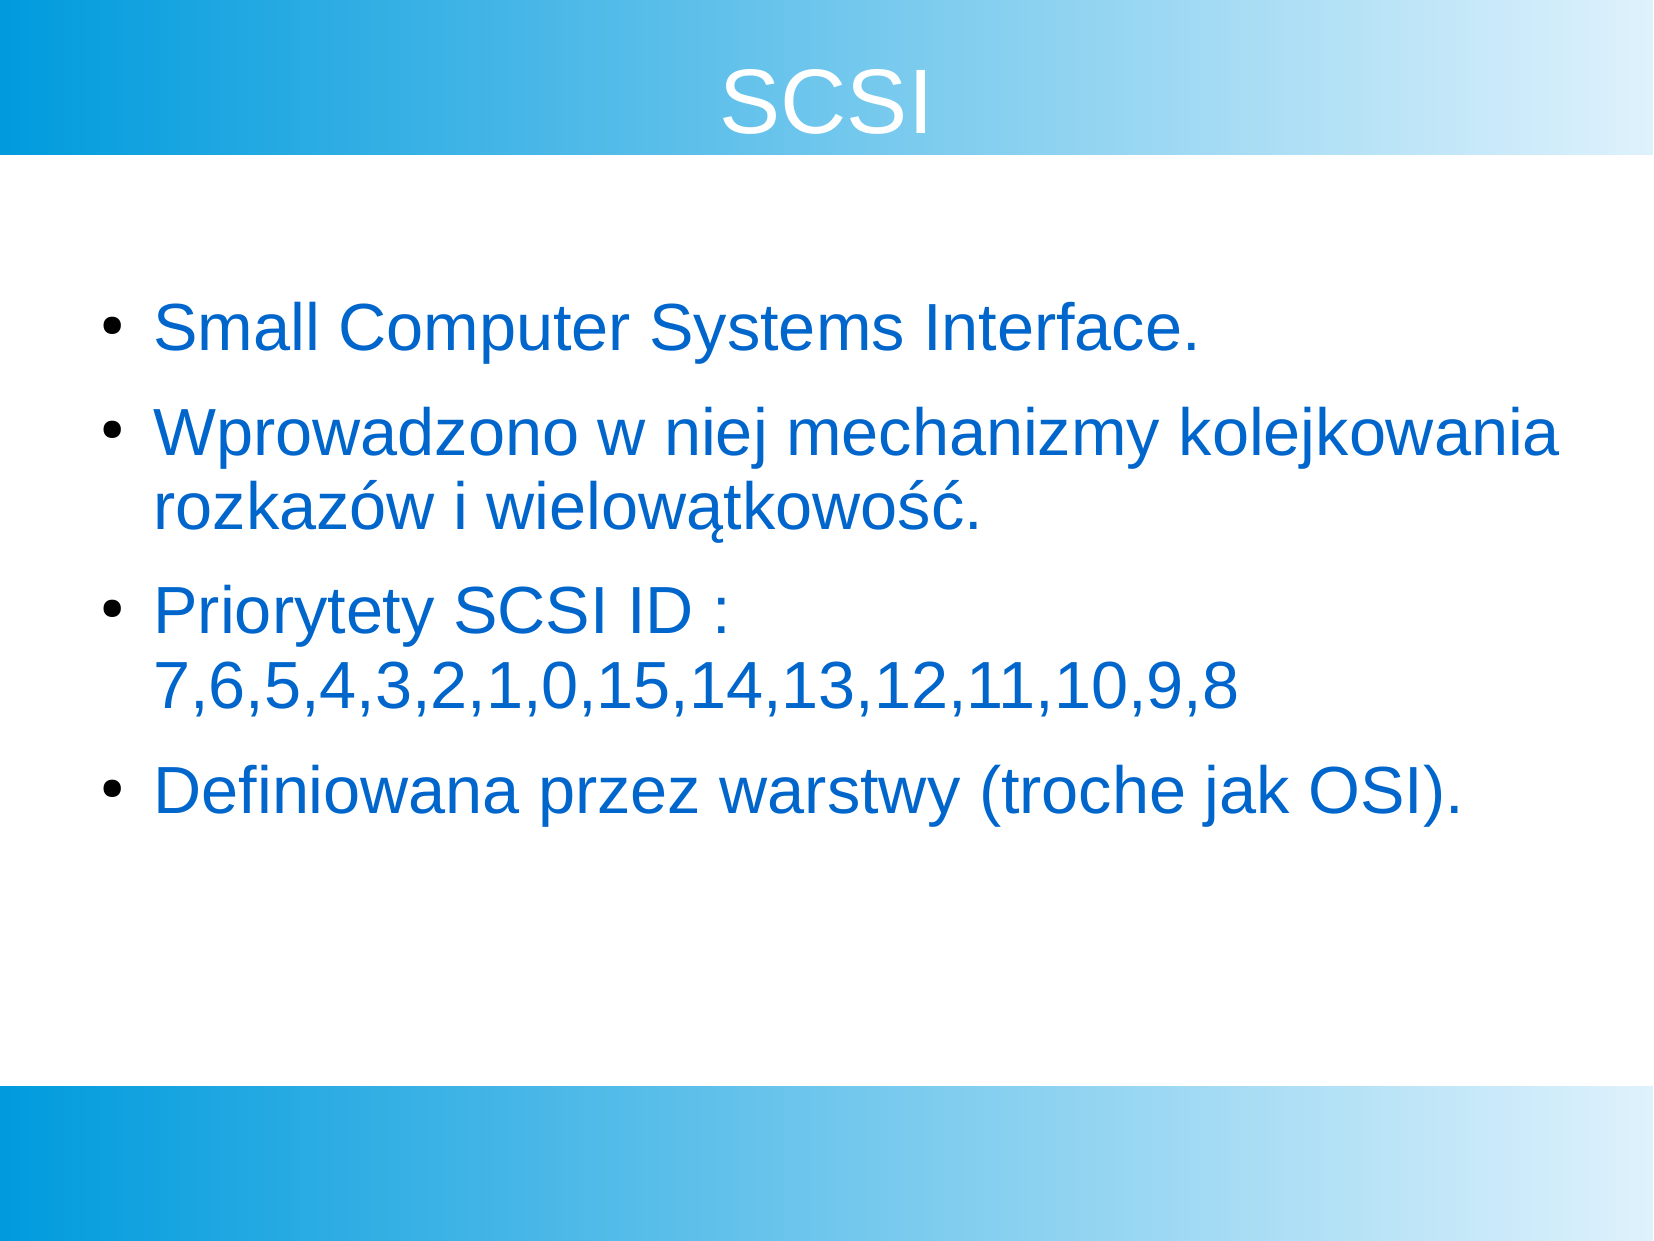

# SCSI
Small Computer Systems Interface.
Wprowadzono w niej mechanizmy kolejkowania rozkazów i wielowątkowość.
Priorytety SCSI ID : 7,6,5,4,3,2,1,0,15,14,13,12,11,10,9,8
Definiowana przez warstwy (troche jak OSI).